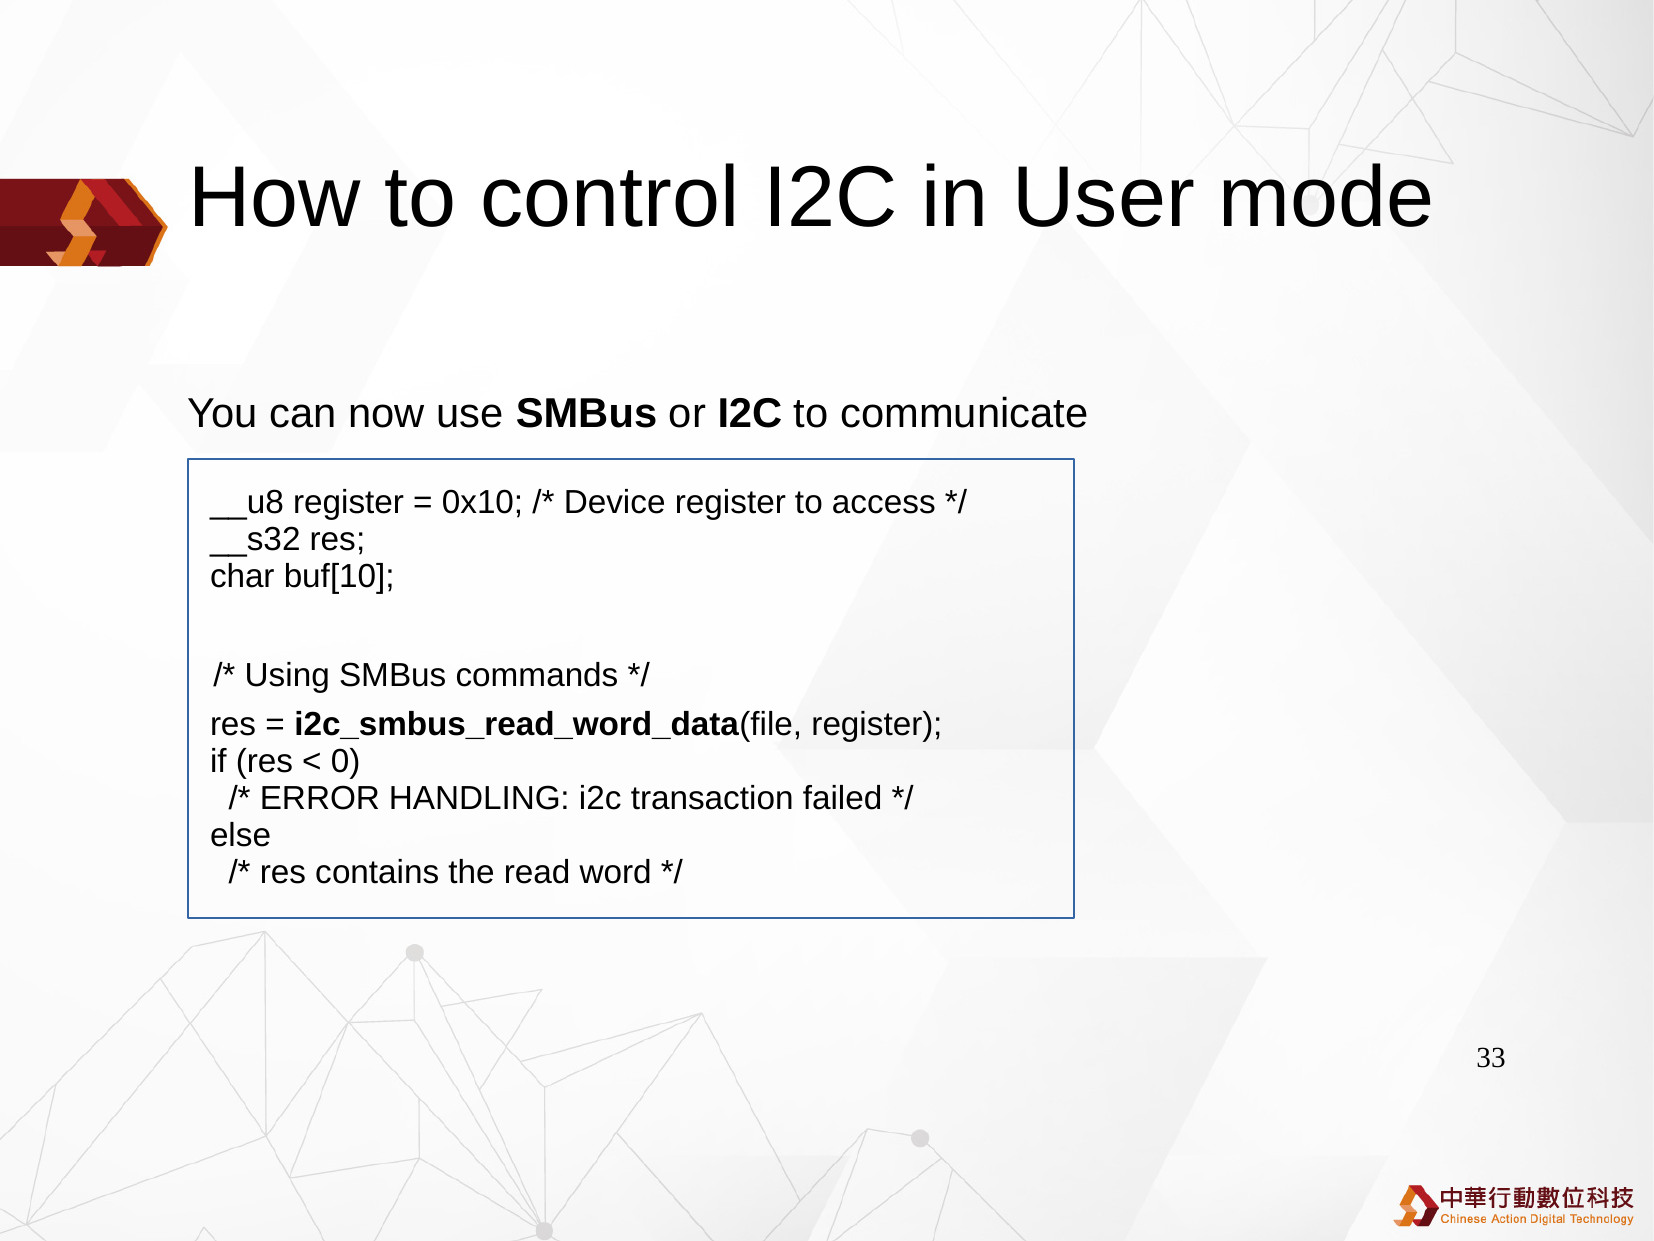

# How to control I2C in User mode
You can now use SMBus or I2C to communicate
 __u8 register = 0x10; /* Device register to access */
 __s32 res;
 char buf[10];
 res = i2c_smbus_read_word_data(file, register);
 if (res < 0)
 /* ERROR HANDLING: i2c transaction failed */
 else
 /* res contains the read word */
 /* Using SMBus commands */
33